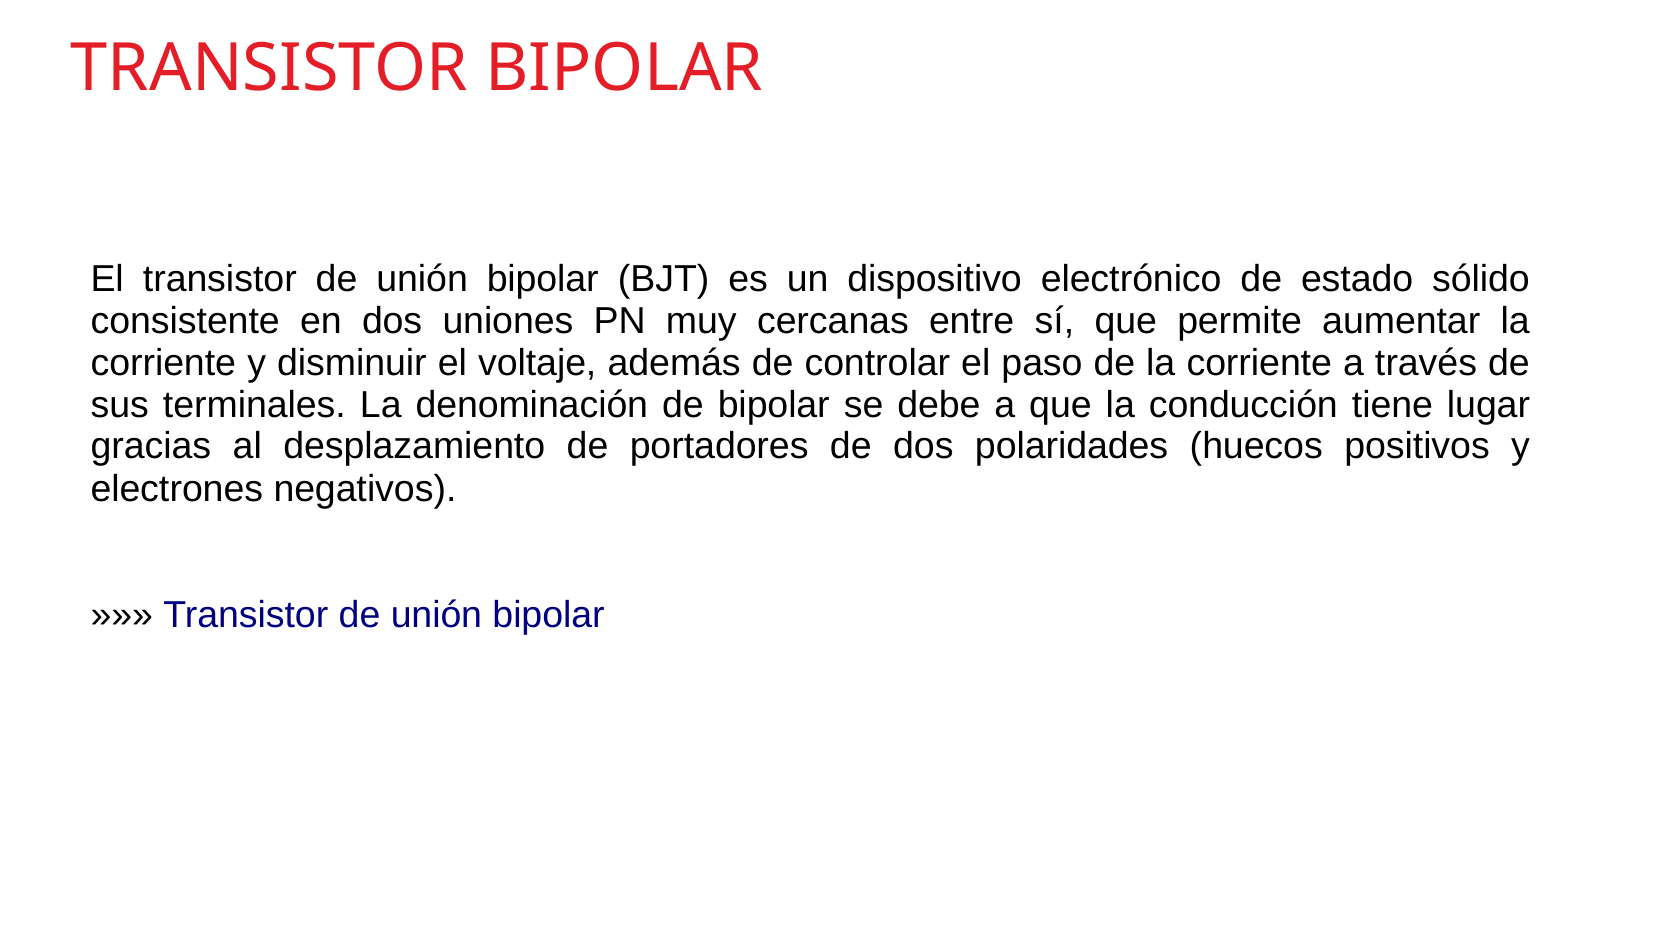

# TRANSISTOR BIPOLAR
El transistor de unión bipolar (BJT) es un dispositivo electrónico de estado sólido consistente en dos uniones PN muy cercanas entre sí, que permite aumentar la corriente y disminuir el voltaje, además de controlar el paso de la corriente a través de sus terminales. La denominación de bipolar se debe a que la conducción tiene lugar gracias al desplazamiento de portadores de dos polaridades (huecos positivos y electrones negativos).
»»» Transistor de unión bipolar